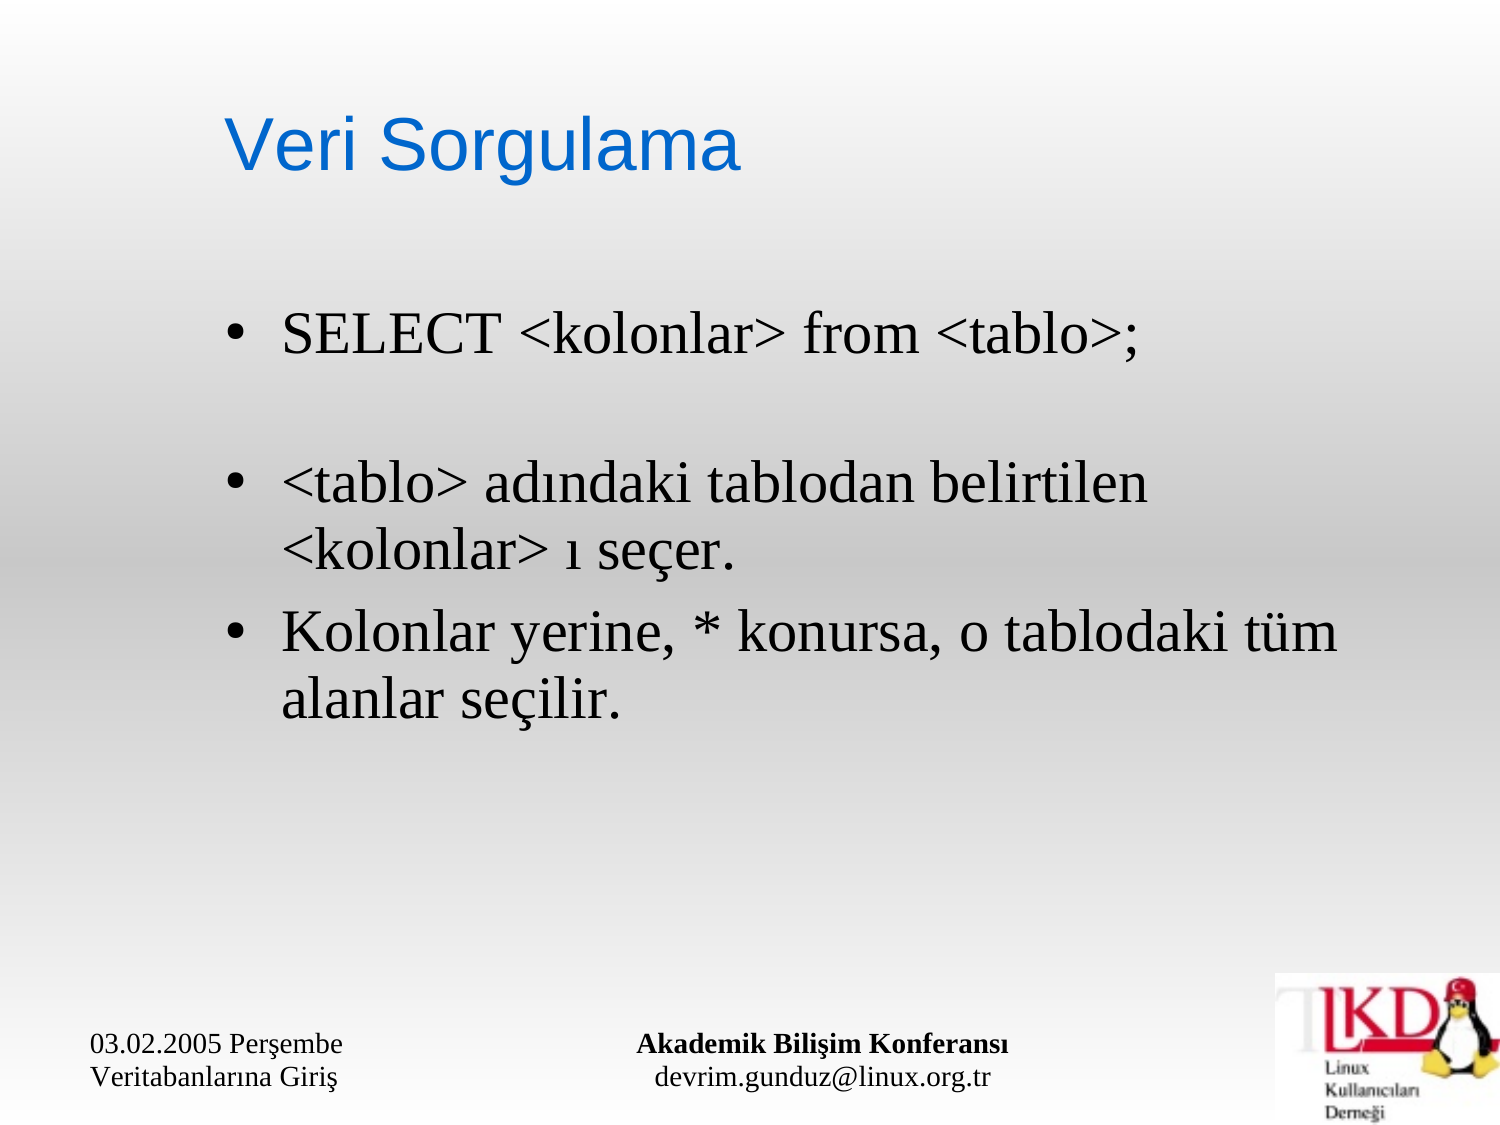

# Veri Sorgulama
SELECT <kolonlar> from <tablo>;
<tablo> adındaki tablodan belirtilen <kolonlar> ı seçer.
Kolonlar yerine, * konursa, o tablodaki tüm alanlar seçilir.